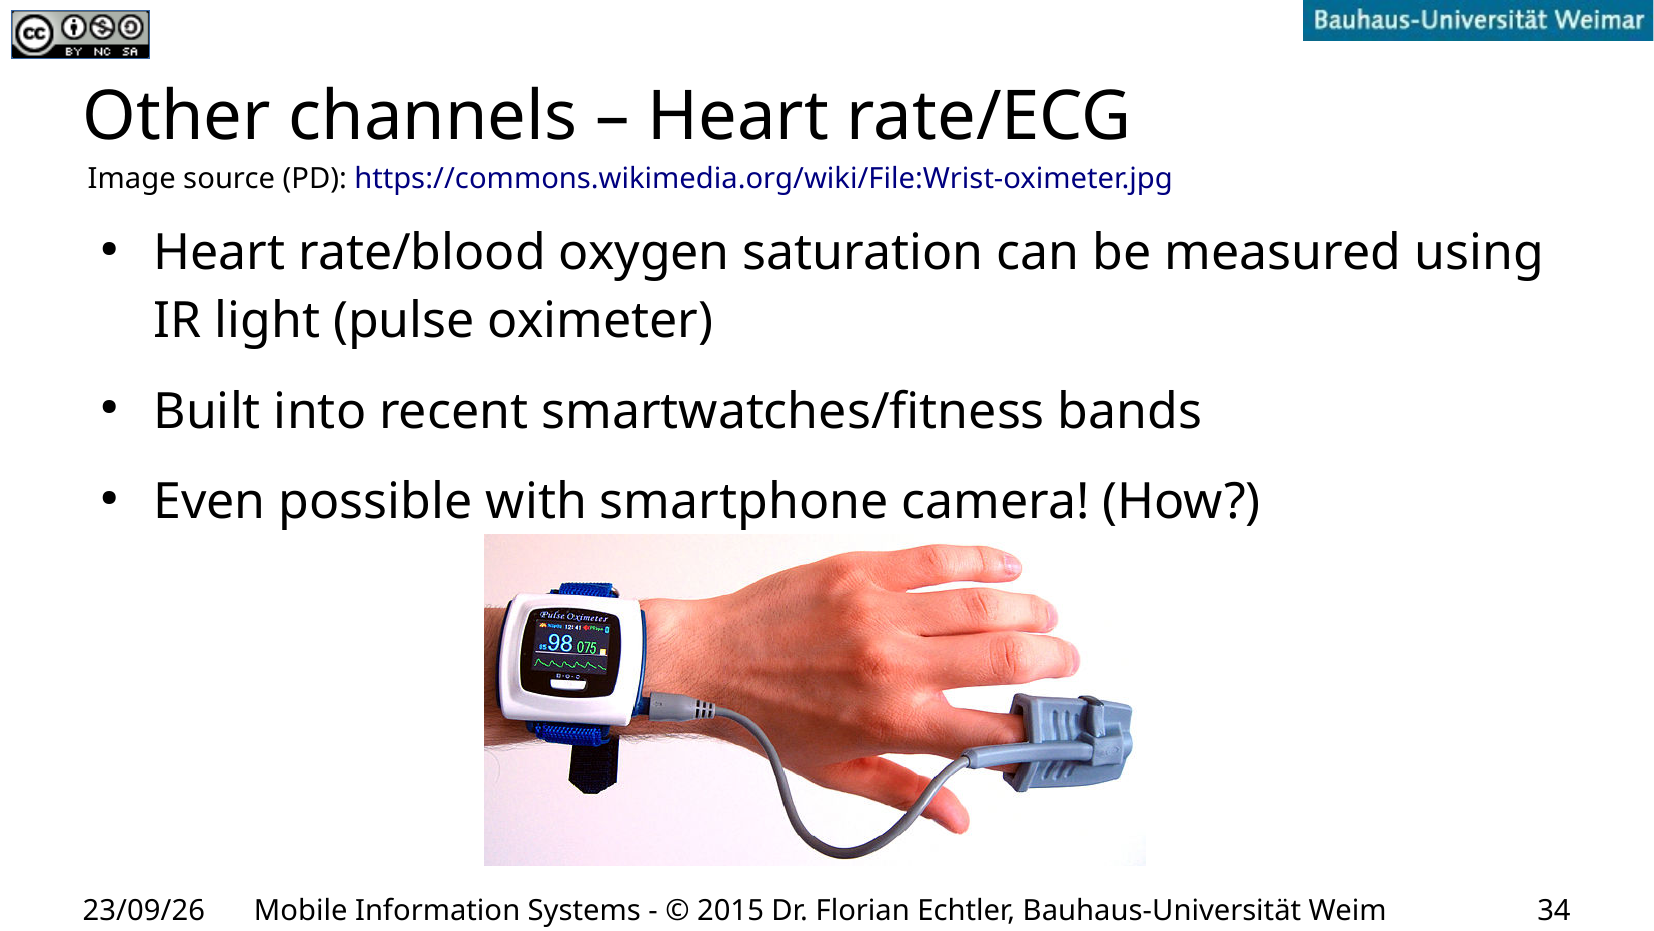

# Other channels – Heart rate/ECG
Image source (PD): https://commons.wikimedia.org/wiki/File:Wrist-oximeter.jpg
Heart rate/blood oxygen saturation can be measured using IR light (pulse oximeter)
Built into recent smartwatches/fitness bands
Even possible with smartphone camera! (How?)
Mobile Information Systems - © 2015 Dr. Florian Echtler, Bauhaus-Universität Weimar
34